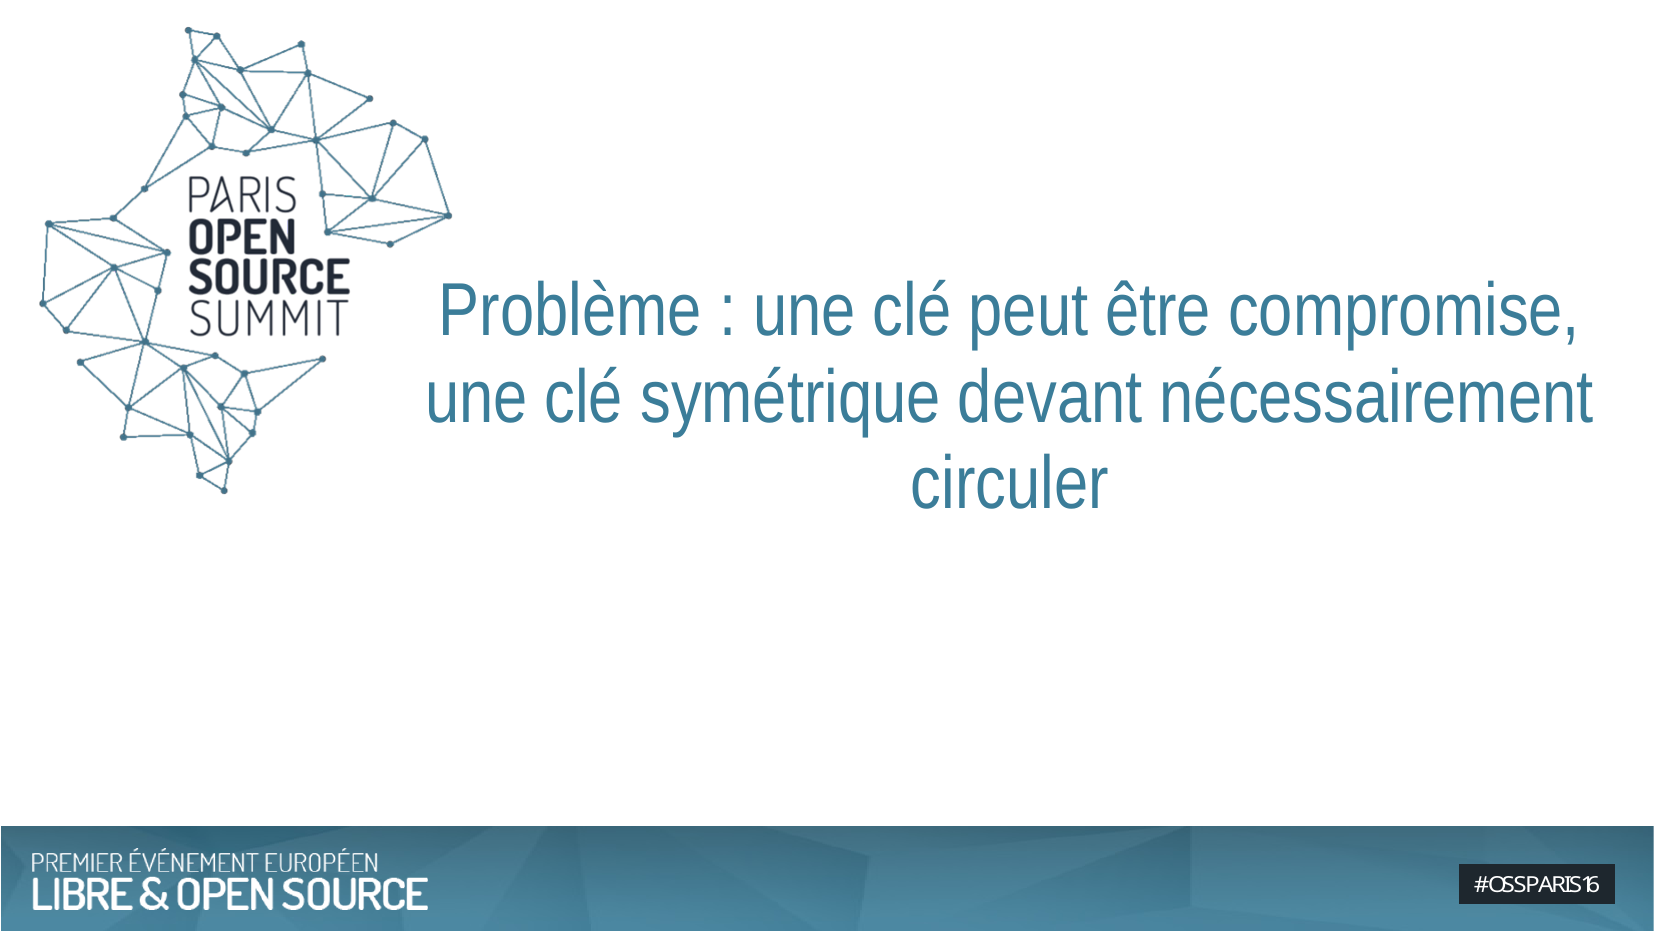

# Problème : une clé peut être compromise, une clé symétrique devant nécessairement circuler